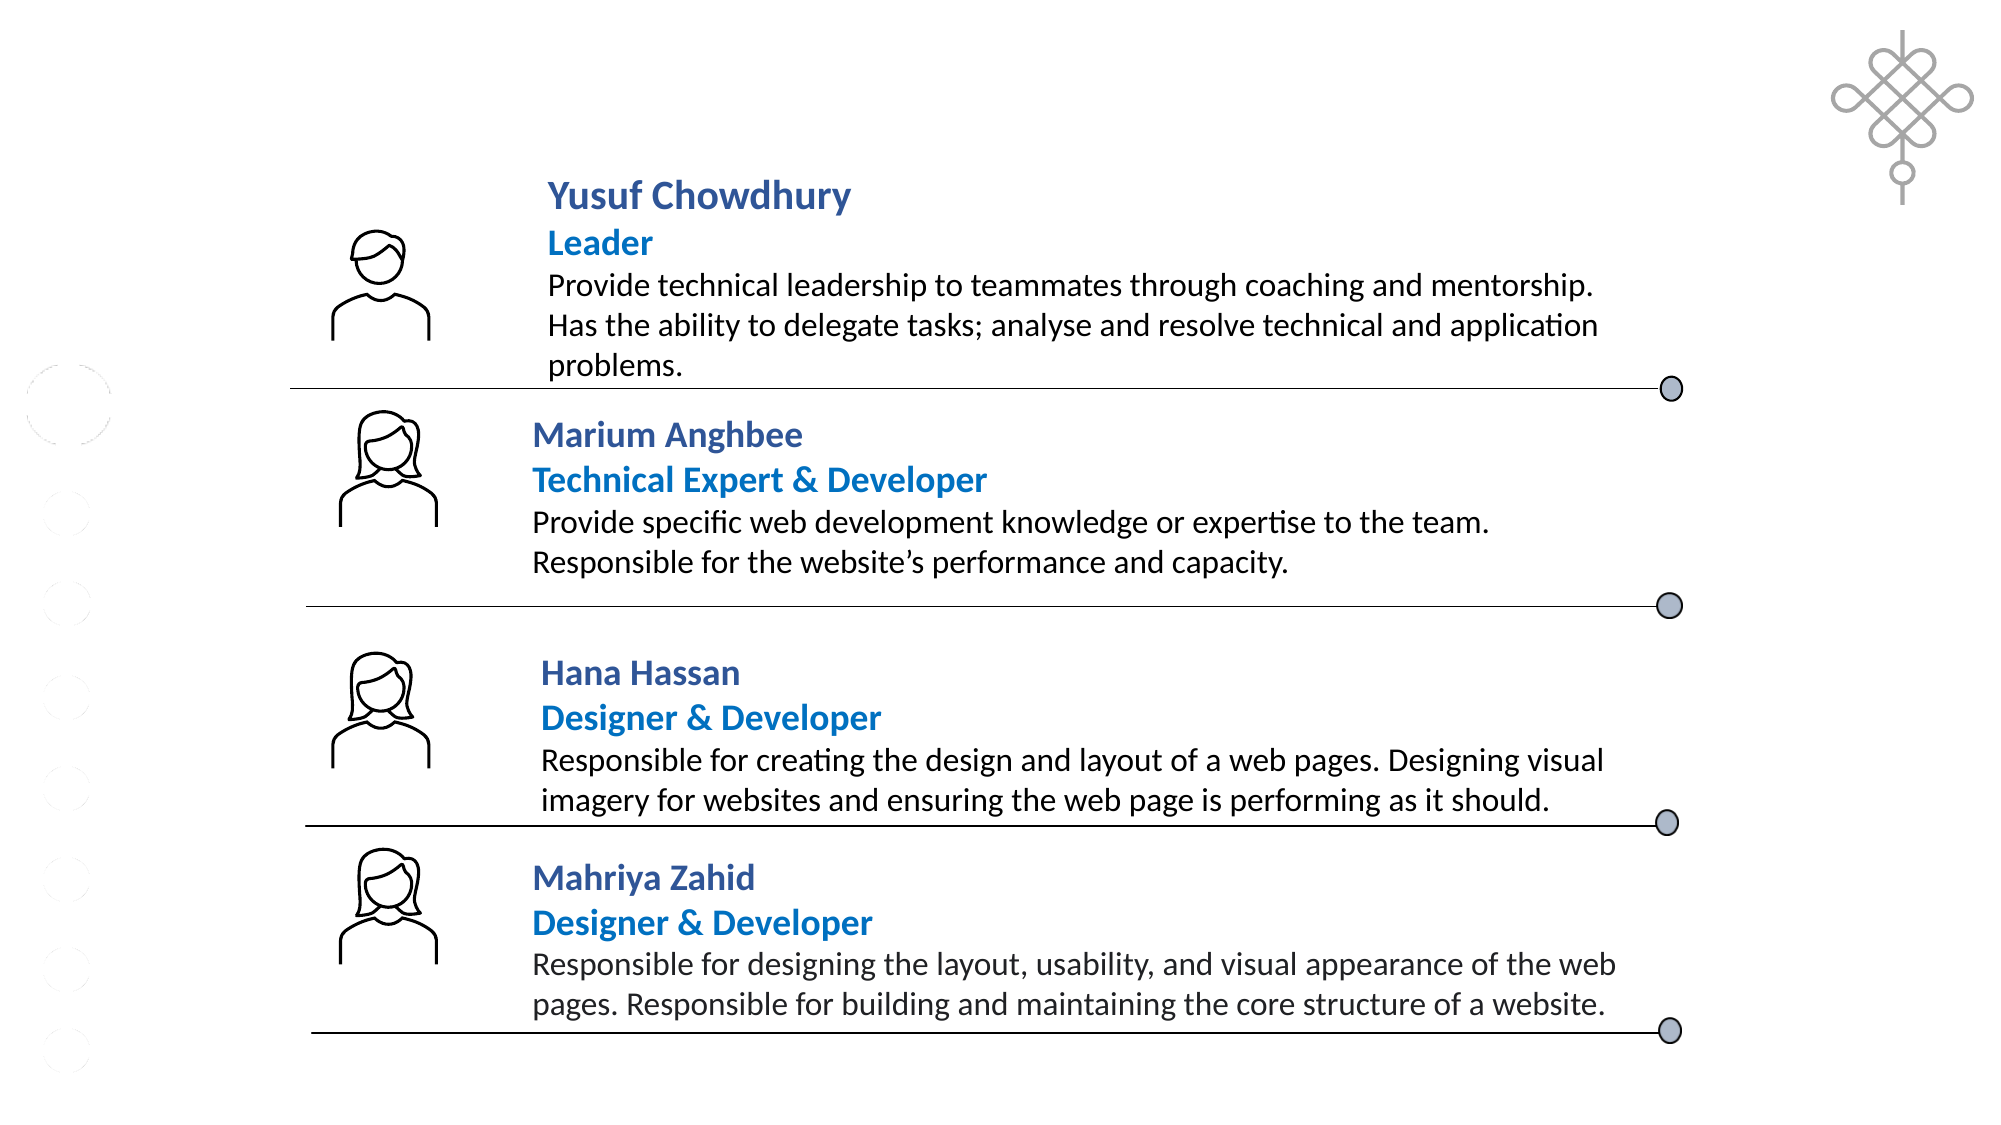

WEB DEVELOPMENT G10
OUR TEAM
Yusuf Chowdhury
Leader
Provide technical leadership to teammates through coaching and mentorship. Has the ability to delegate tasks; analyse and resolve technical and application problems.
Marium Anghbee
Technical Expert & Developer
Provide specific web development knowledge or expertise to the team. Responsible for the website’s performance and capacity.
Hana Hassan
Designer & Developer
Responsible for creating the design and layout of a web pages. Designing visual imagery for websites and ensuring the web page is performing as it should.
Mahriya Zahid
Designer & Developer
Responsible for designing the layout, usability, and visual appearance of the web pages. Responsible for building and maintaining the core structure of a website.